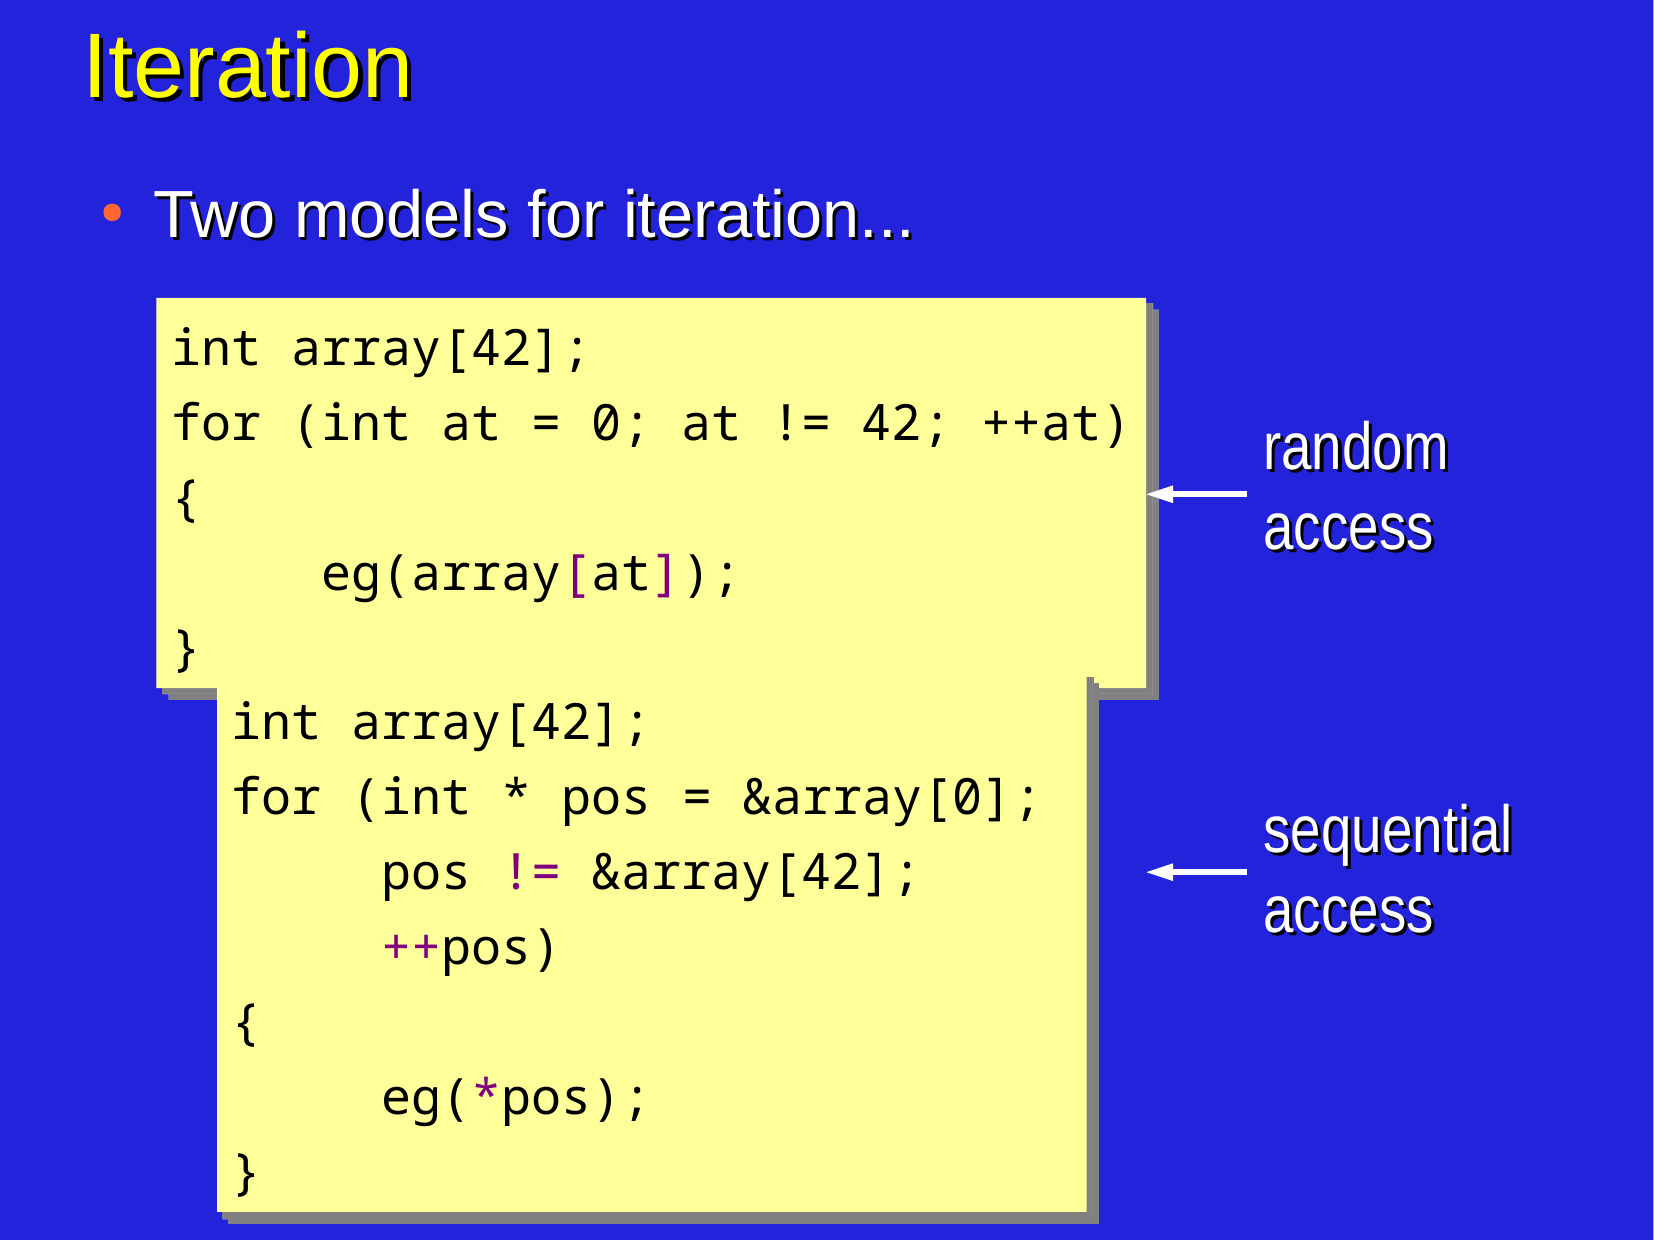

# Iteration
Two models for iteration...
int array[42];
for (int at = 0; at != 42; ++at)
{
 eg(array[at]);
}
random
access
int array[42];
for (int * pos = &array[0];
 pos != &array[42];
 ++pos)
{
 eg(*pos);
}
sequential
access